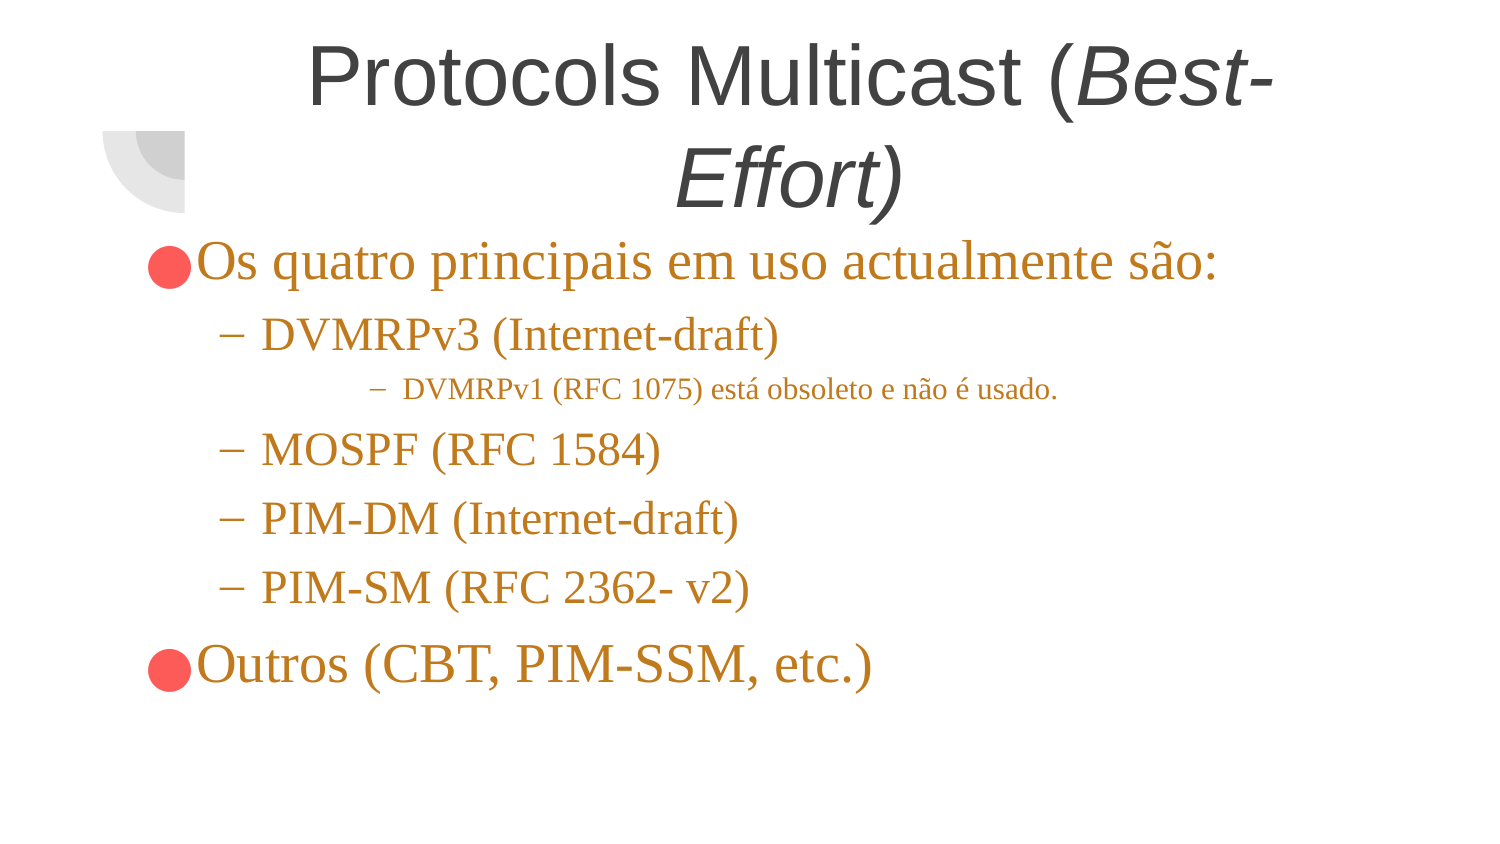

# Protocols Multicast (Best-Effort)
Os quatro principais em uso actualmente são:
DVMRPv3 (Internet-draft)
DVMRPv1 (RFC 1075) está obsoleto e não é usado.
MOSPF (RFC 1584)
PIM-DM (Internet-draft)
PIM-SM (RFC 2362- v2)
Outros (CBT, PIM-SSM, etc.)